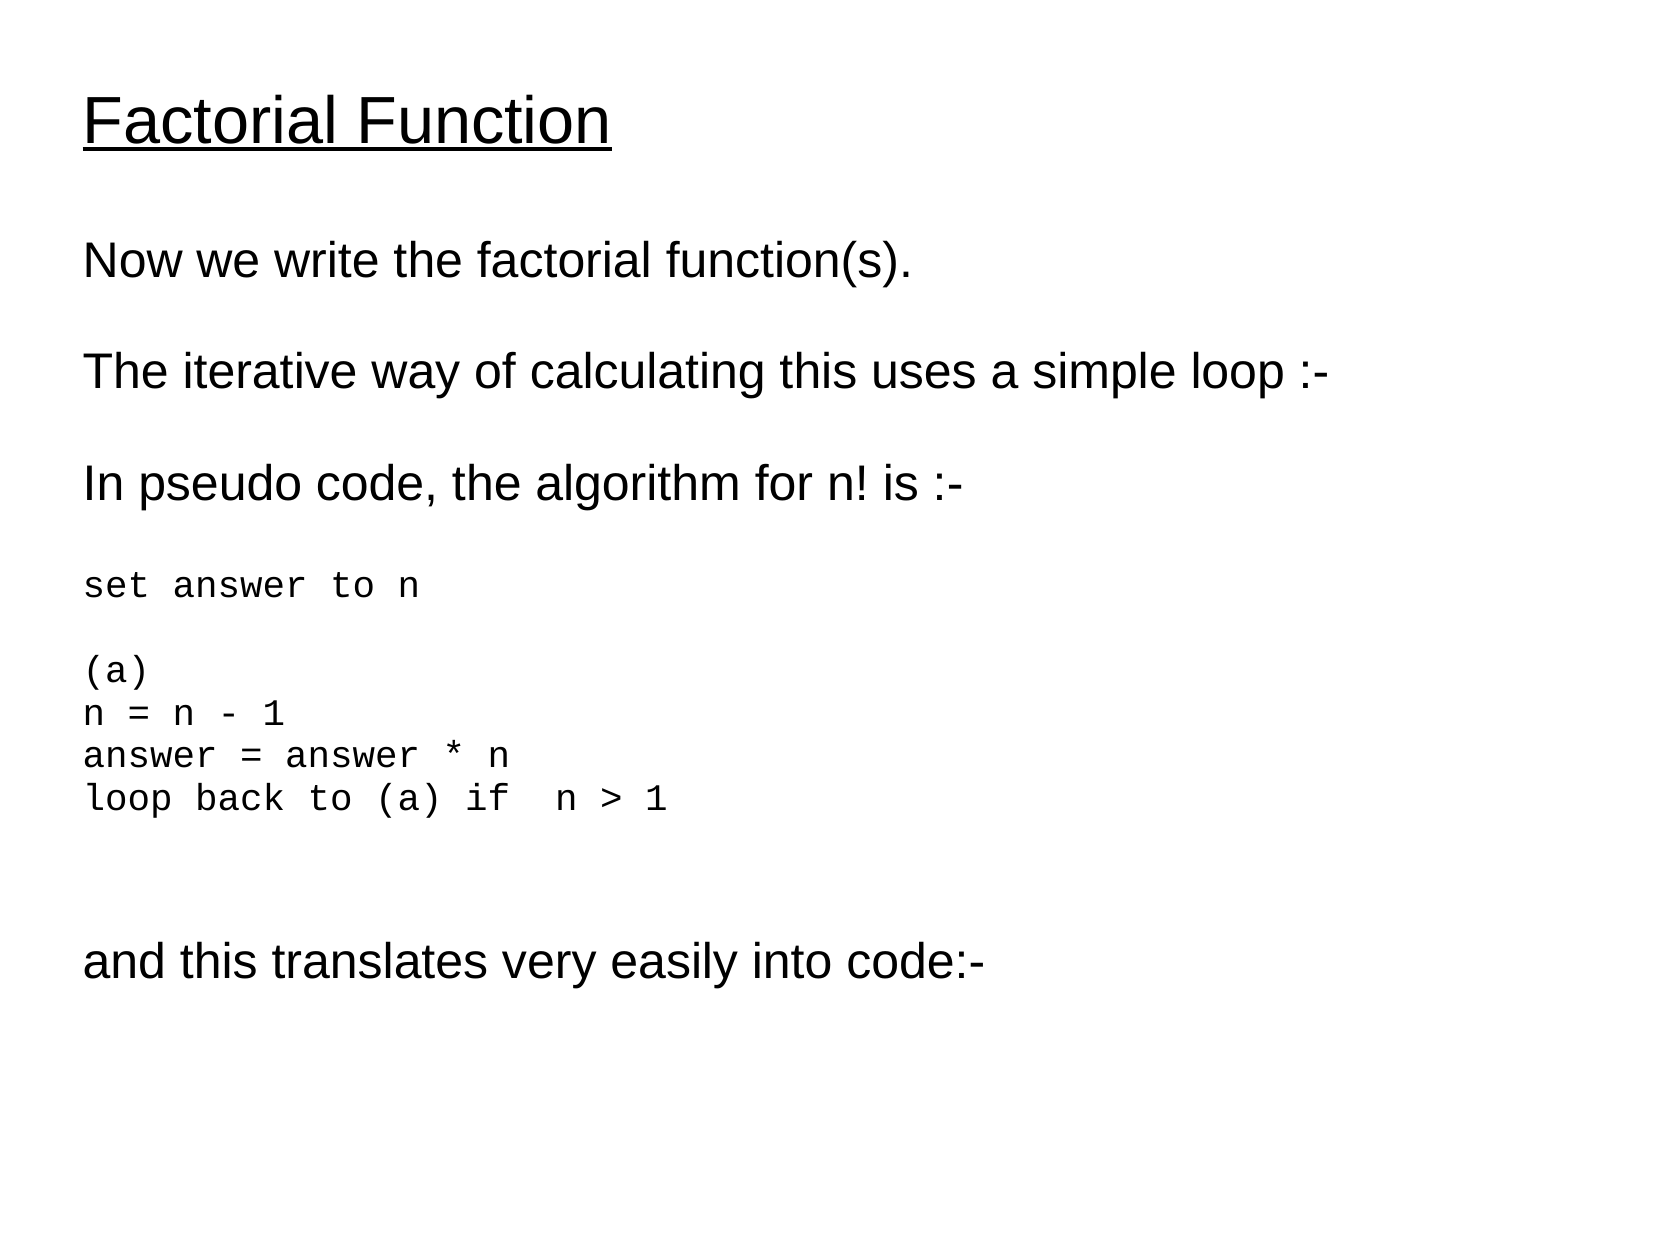

# Factorial Function
Now we write the factorial function(s).
The iterative way of calculating this uses a simple loop :-
In pseudo code, the algorithm for n! is :-
set answer to n
(a)
n = n - 1
answer = answer * n
loop back to (a) if n > 1
and this translates very easily into code:-